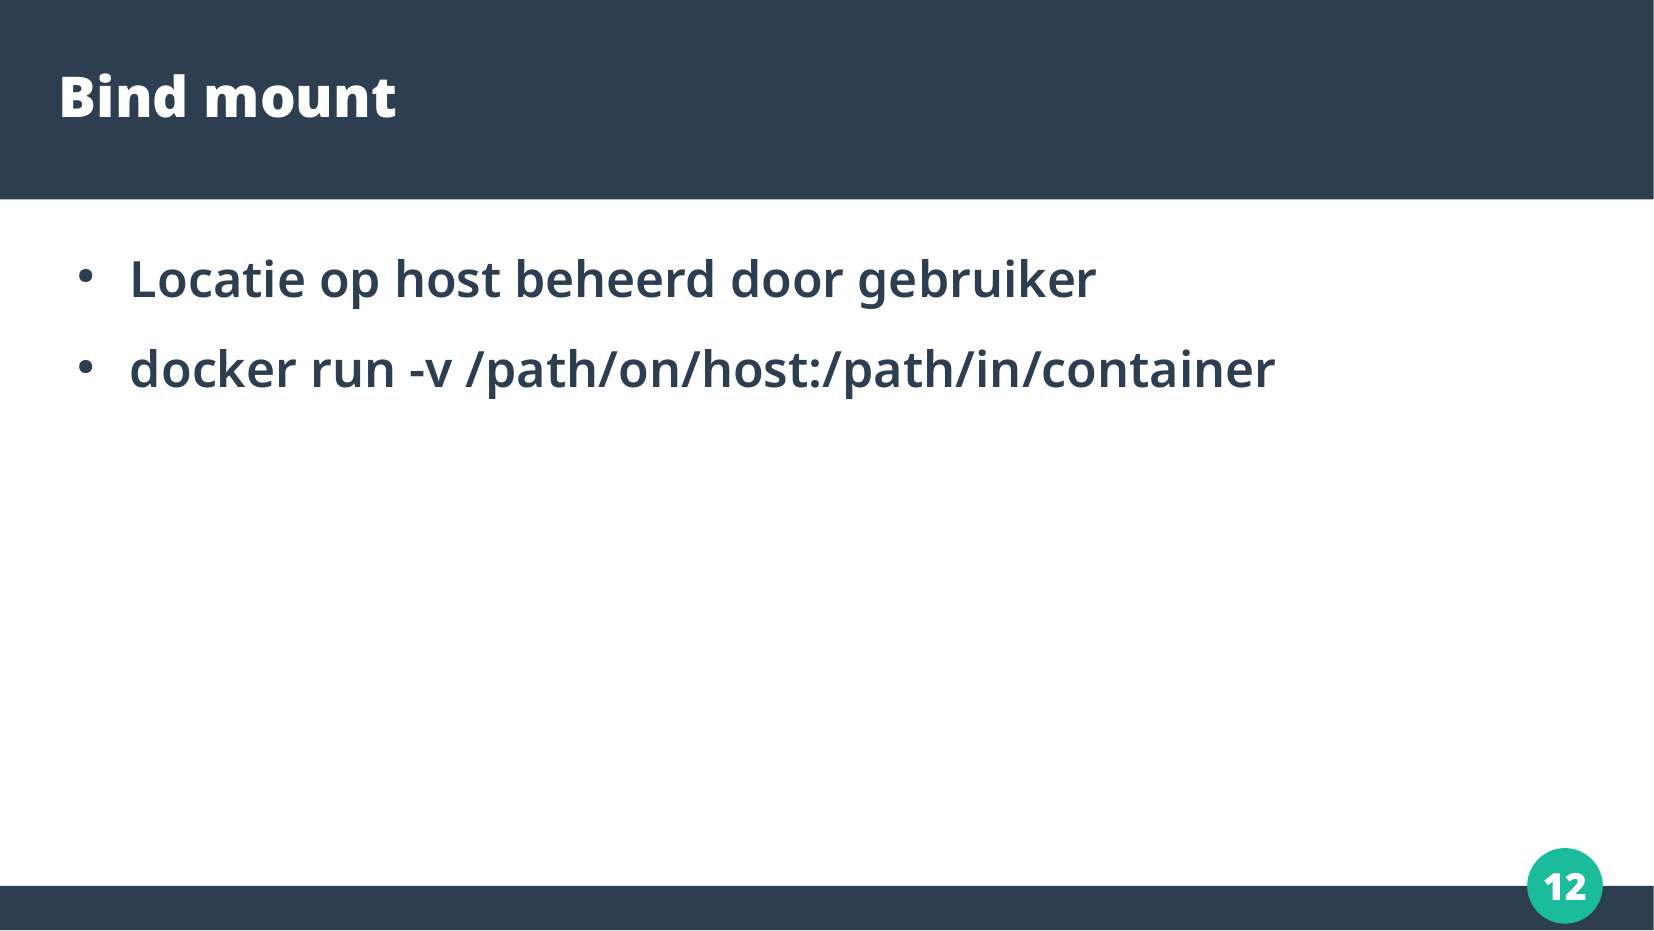

# Bind mount
Locatie op host beheerd door gebruiker
docker run -v /path/on/host:/path/in/container